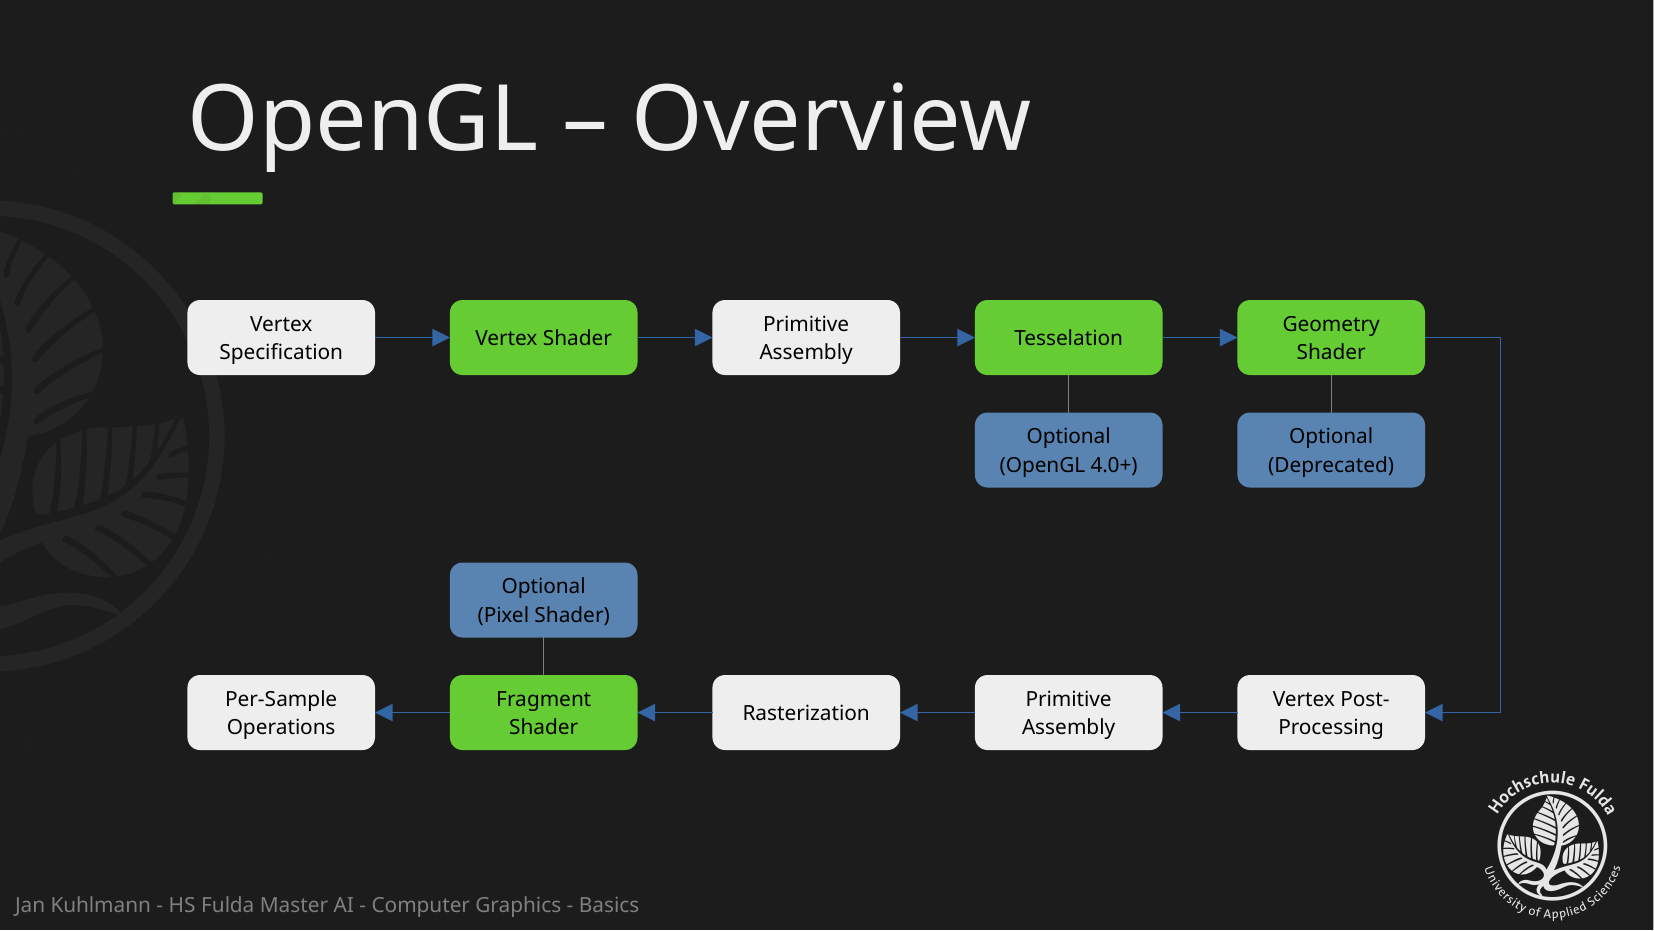

# OpenGL – Overview
Vertex Specification
Vertex Shader
Primitive Assembly
Tesselation
Geometry Shader
Optional
(OpenGL 4.0+)
Optional
(Deprecated)
Optional
(Pixel Shader)
Per-Sample Operations
Fragment Shader
Rasterization
Primitive Assembly
Vertex Post-Processing
Jan Kuhlmann - HS Fulda Master AI - Computer Graphics - Basics